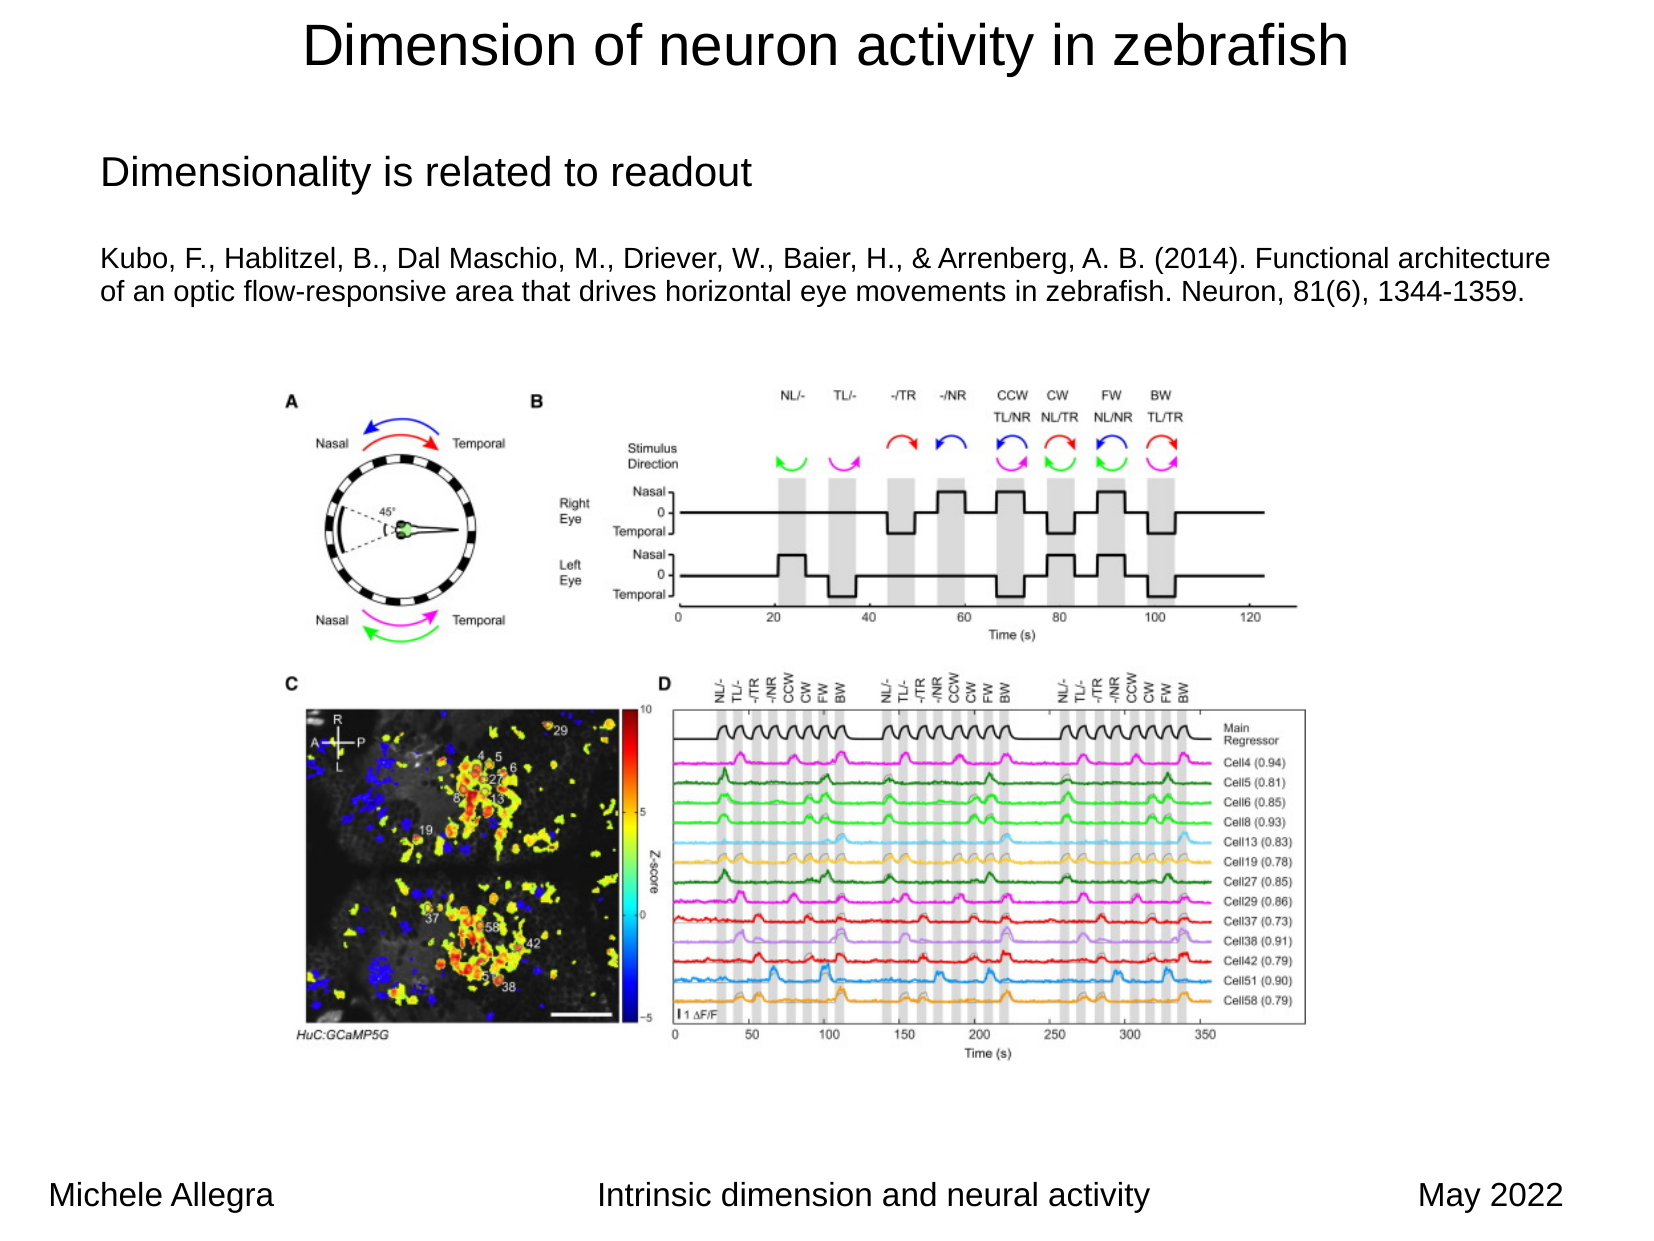

# Dimension of neuron activity in zebrafish
Dimensionality is related to readout
Kubo, F., Hablitzel, B., Dal Maschio, M., Driever, W., Baier, H., & Arrenberg, A. B. (2014). Functional architecture of an optic flow-responsive area that drives horizontal eye movements in zebrafish. Neuron, 81(6), 1344-1359.
Michele Allegra Intrinsic dimension and neural activity May 2022